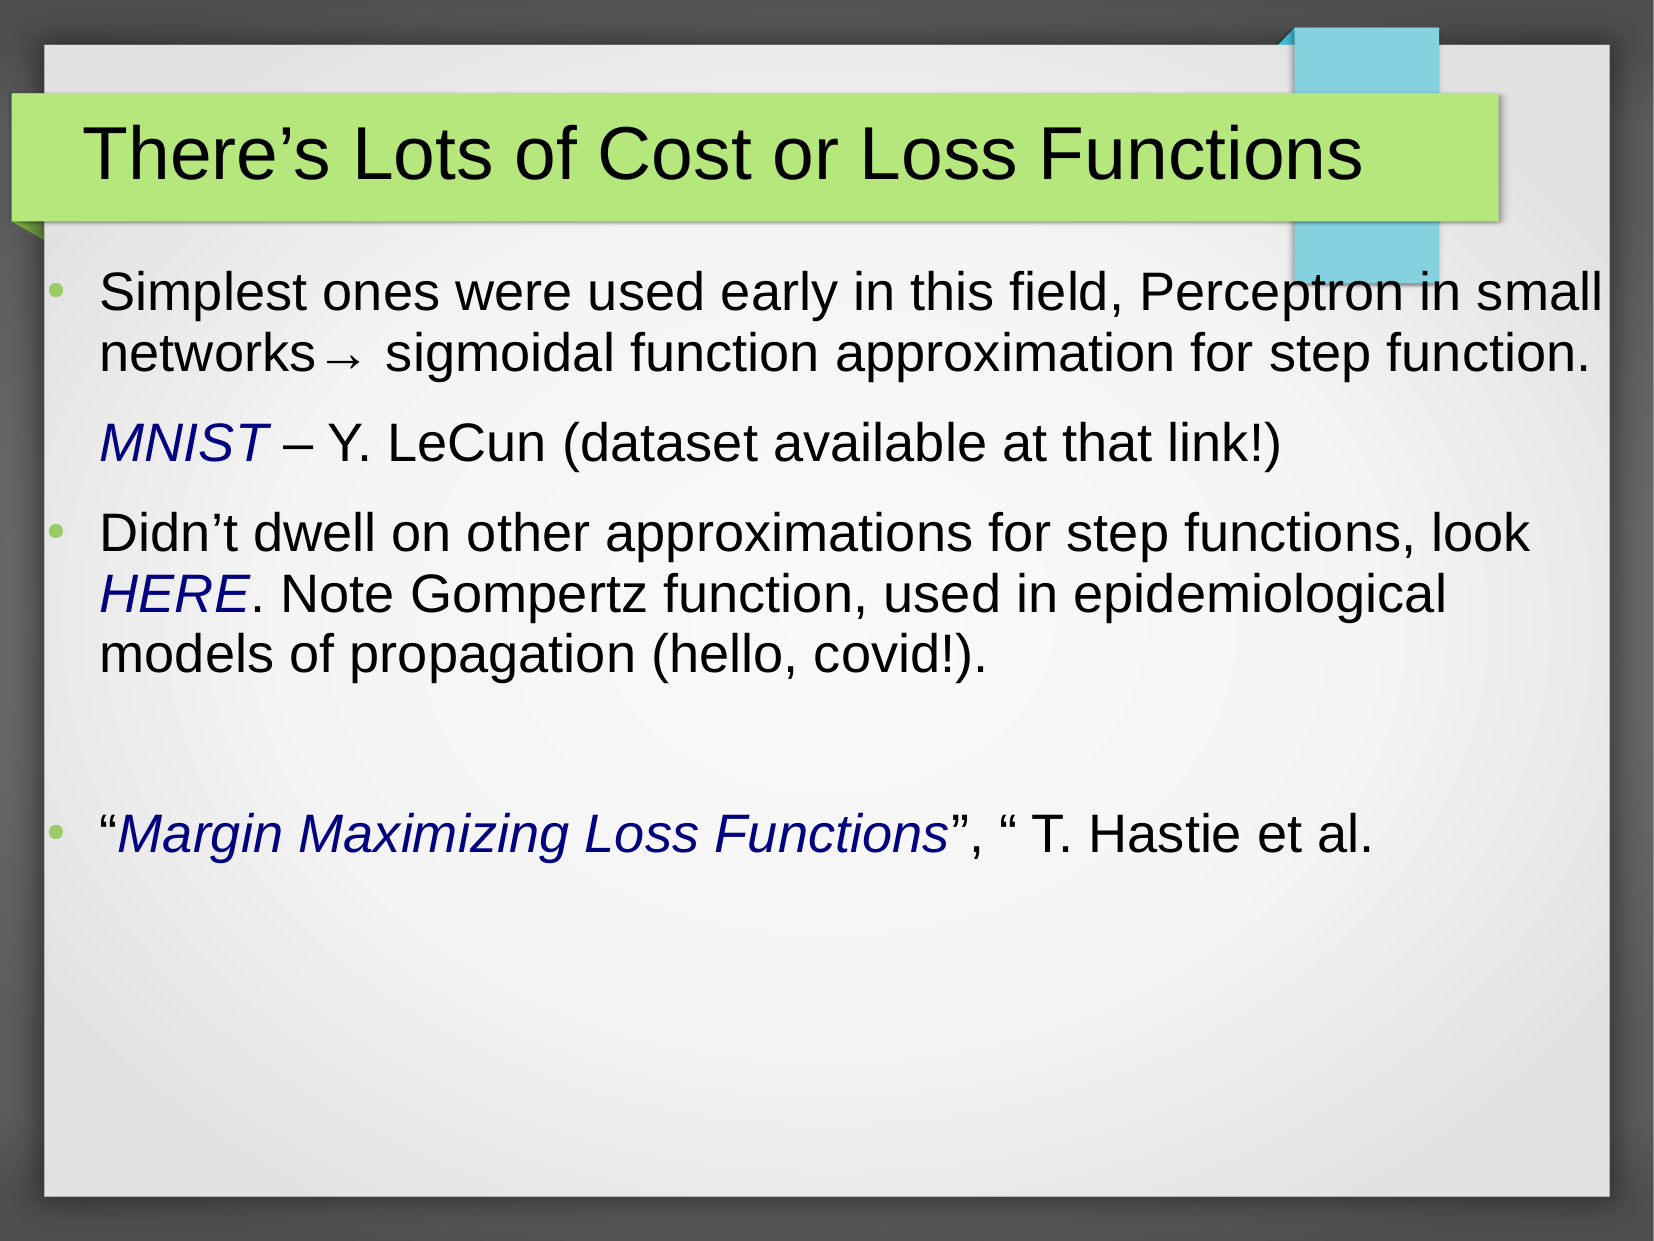

# There’s Lots of Cost or Loss Functions
Simplest ones were used early in this field, Perceptron in small networks→ sigmoidal function approximation for step function.
MNIST – Y. LeCun (dataset available at that link!)
Didn’t dwell on other approximations for step functions, look HERE. Note Gompertz function, used in epidemiological models of propagation (hello, covid!).
“Margin Maximizing Loss Functions”, “ T. Hastie et al.